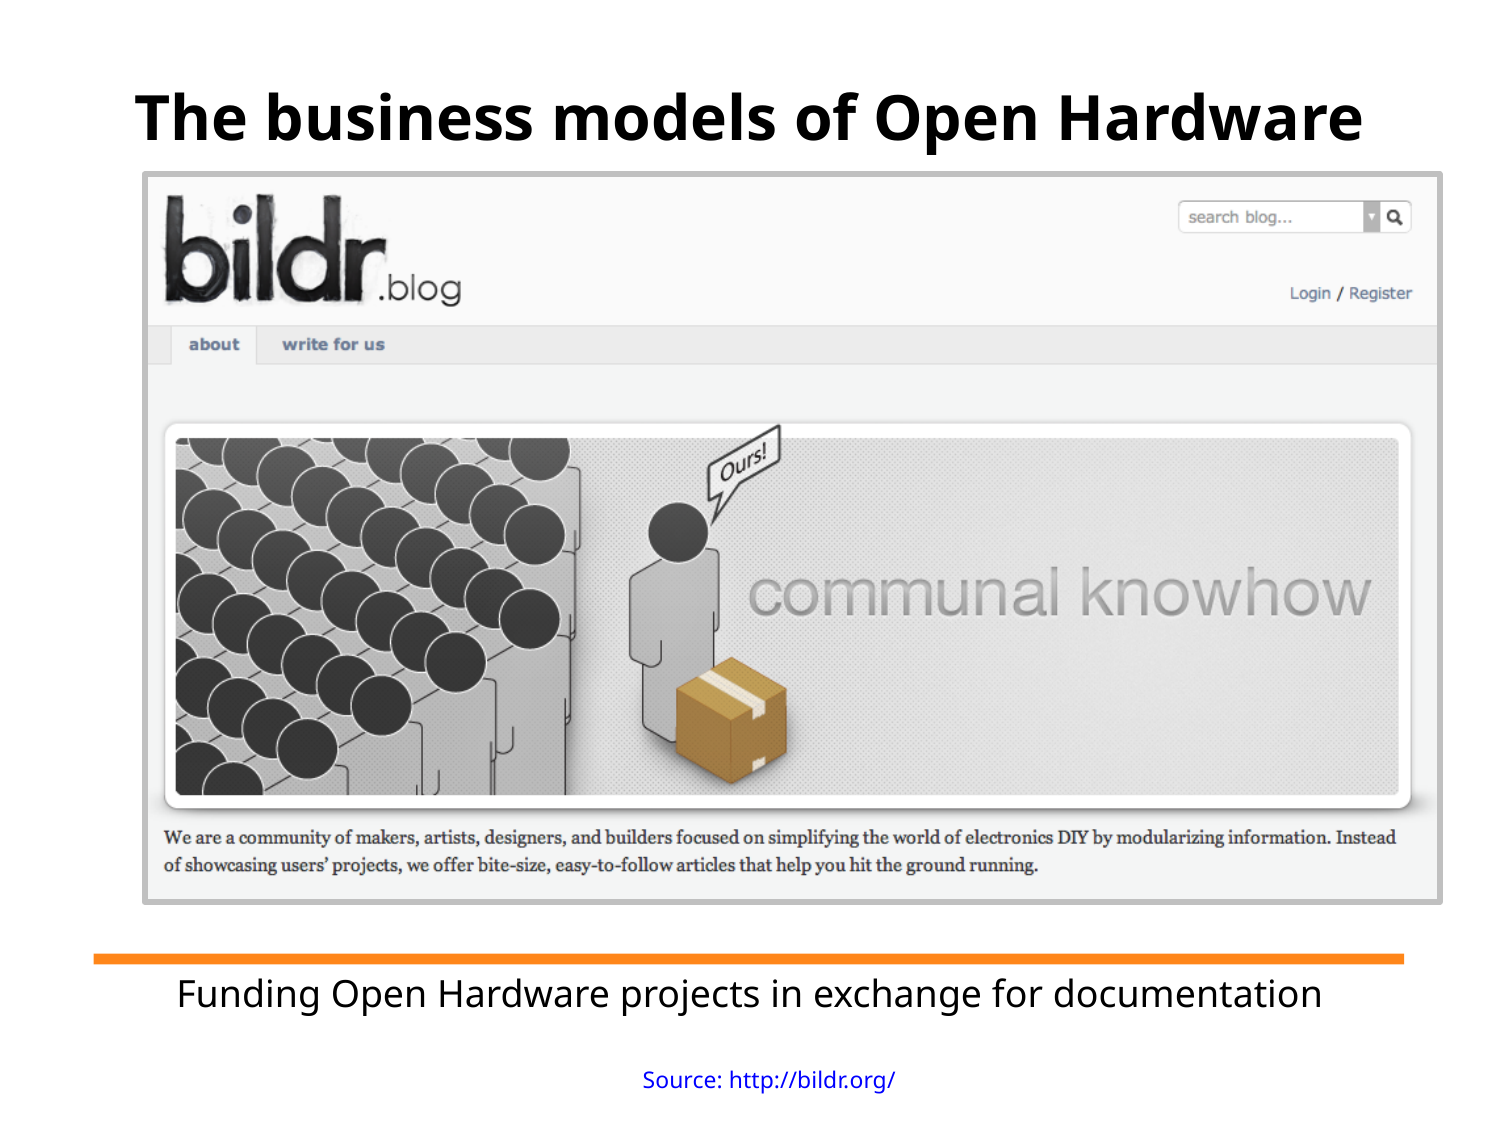

# The business models of Open Hardware
Funding Open Hardware projects in exchange for documentation
Source: http://bildr.org/